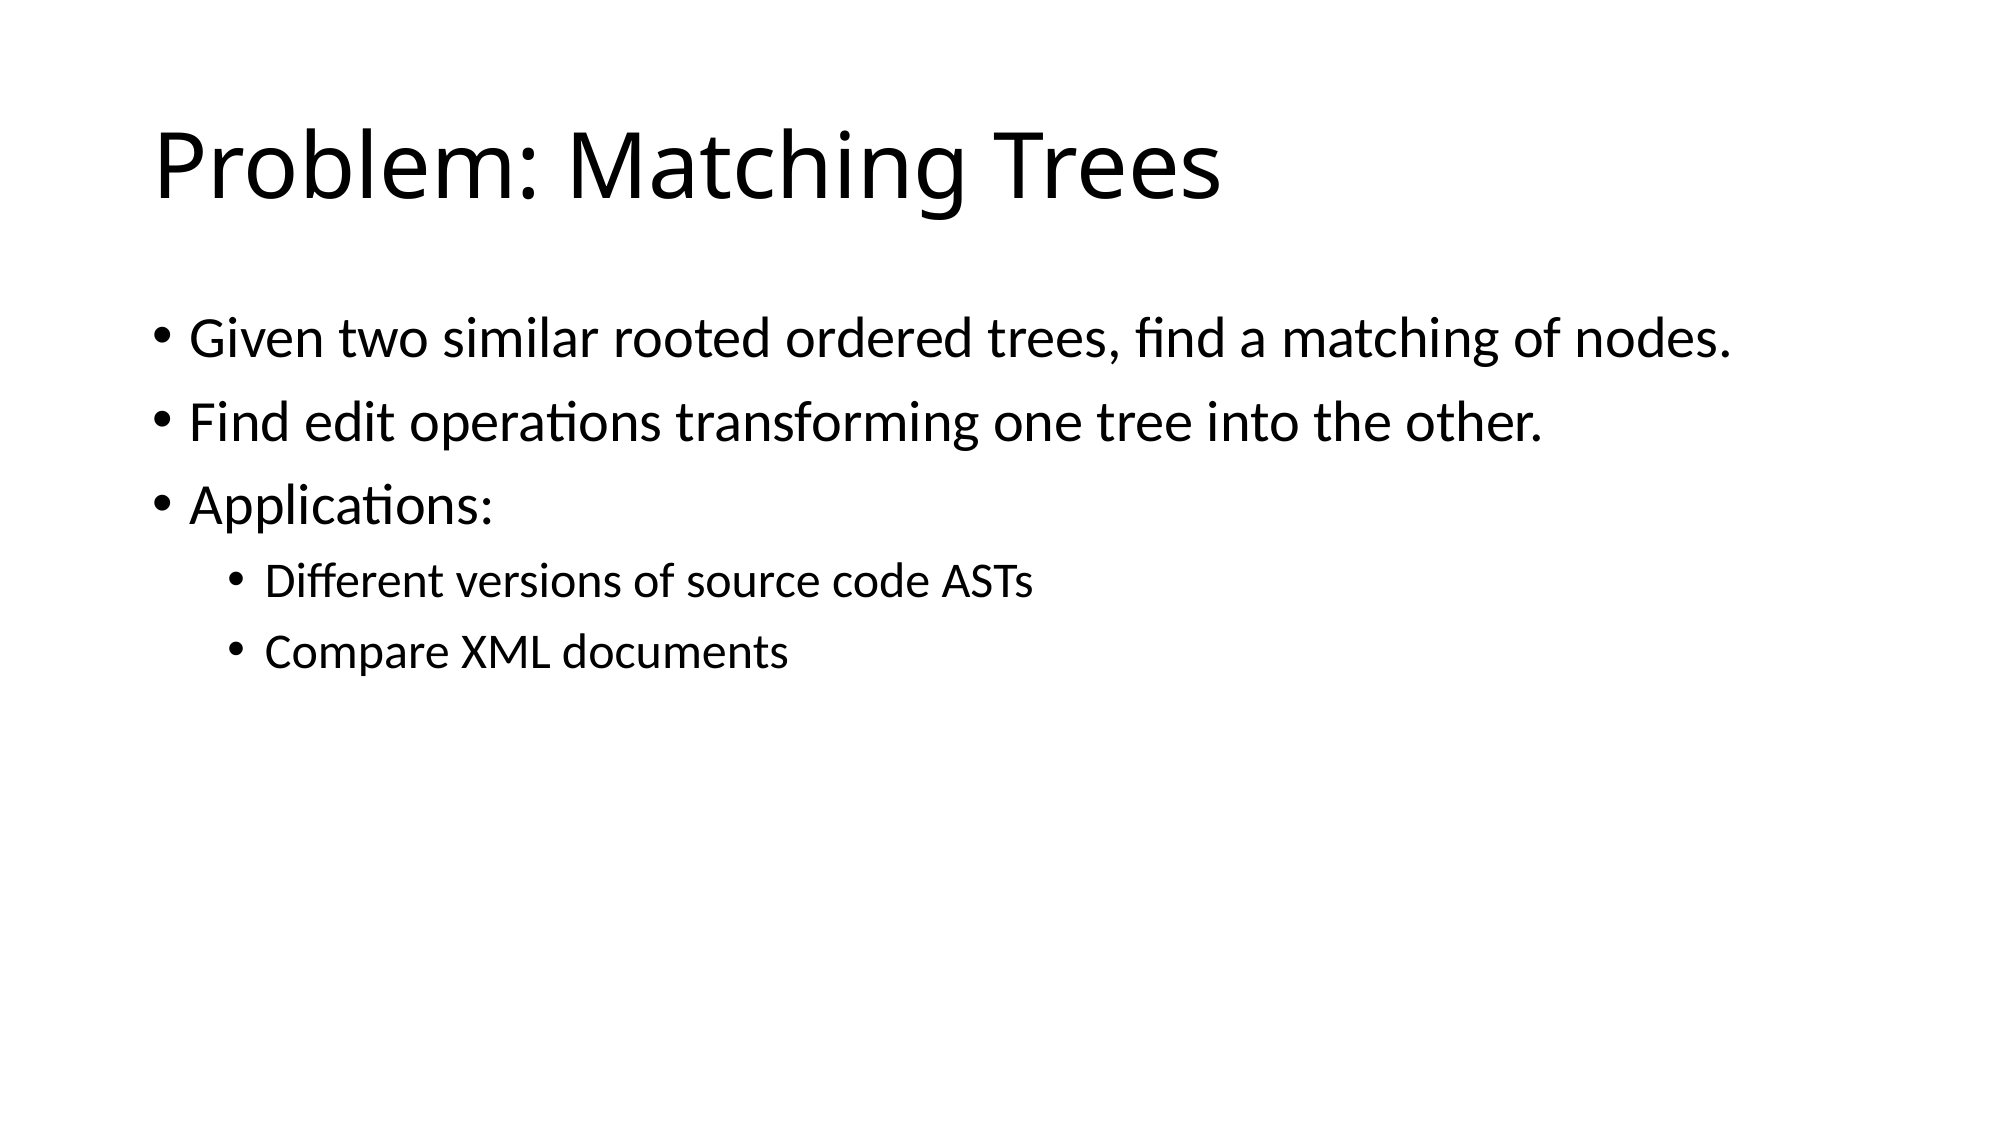

# Problem: Matching Trees
Given two similar rooted ordered trees, find a matching of nodes.
Find edit operations transforming one tree into the other.
Applications:
Different versions of source code ASTs
Compare XML documents